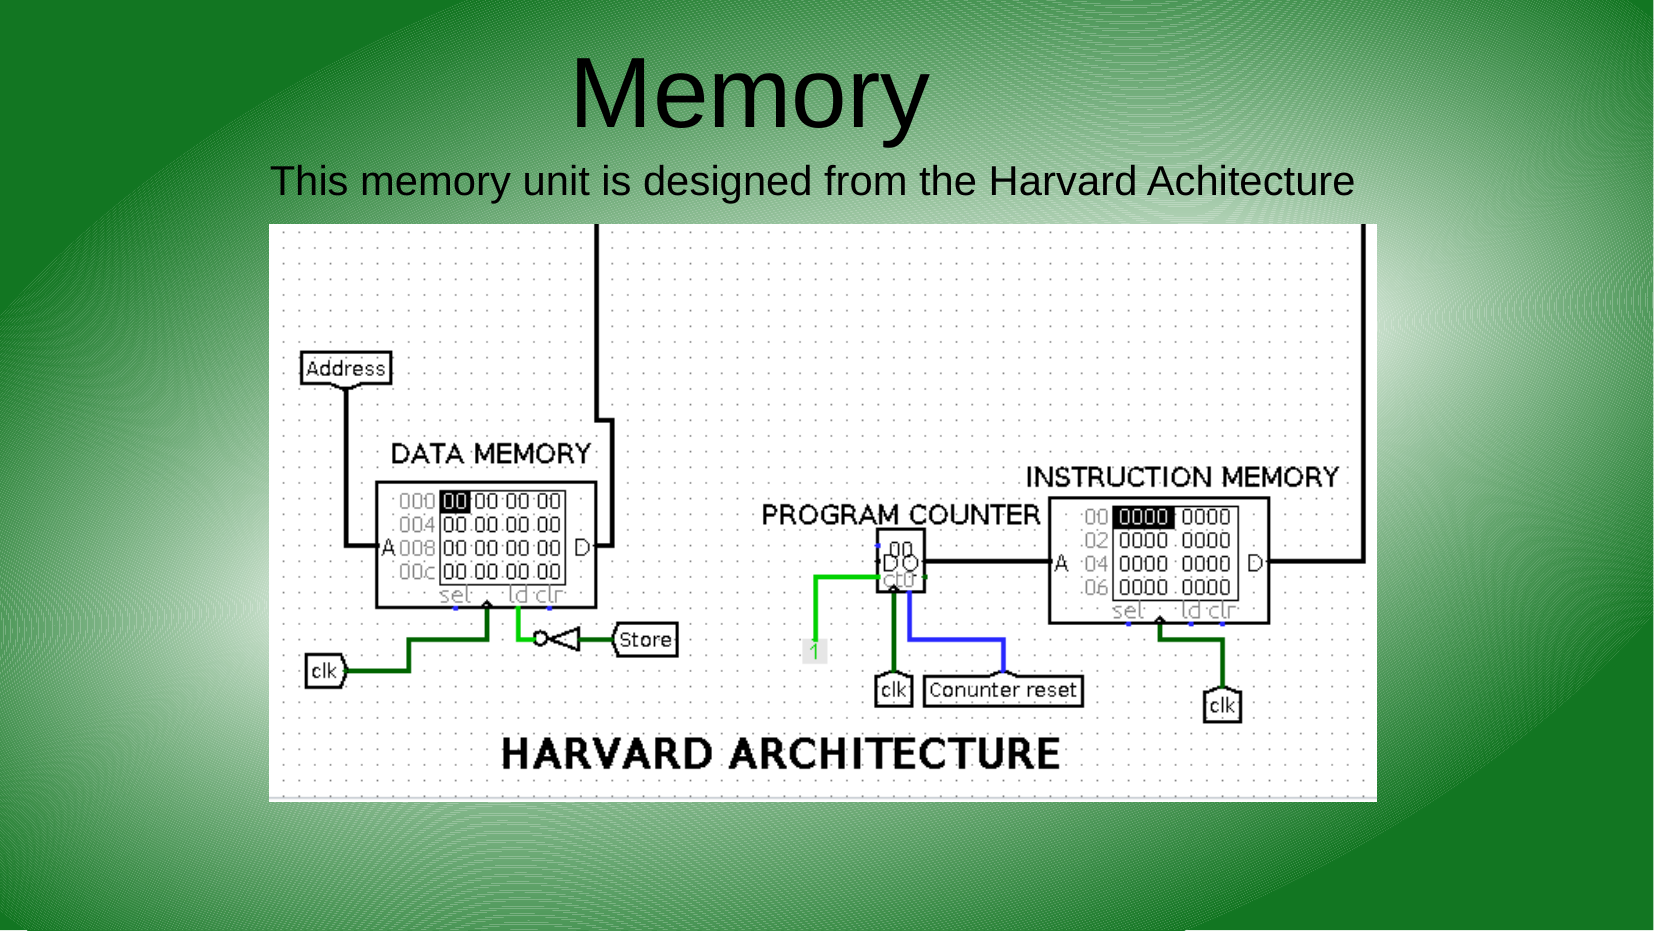

Memory
This memory unit is designed from the Harvard Achitecture